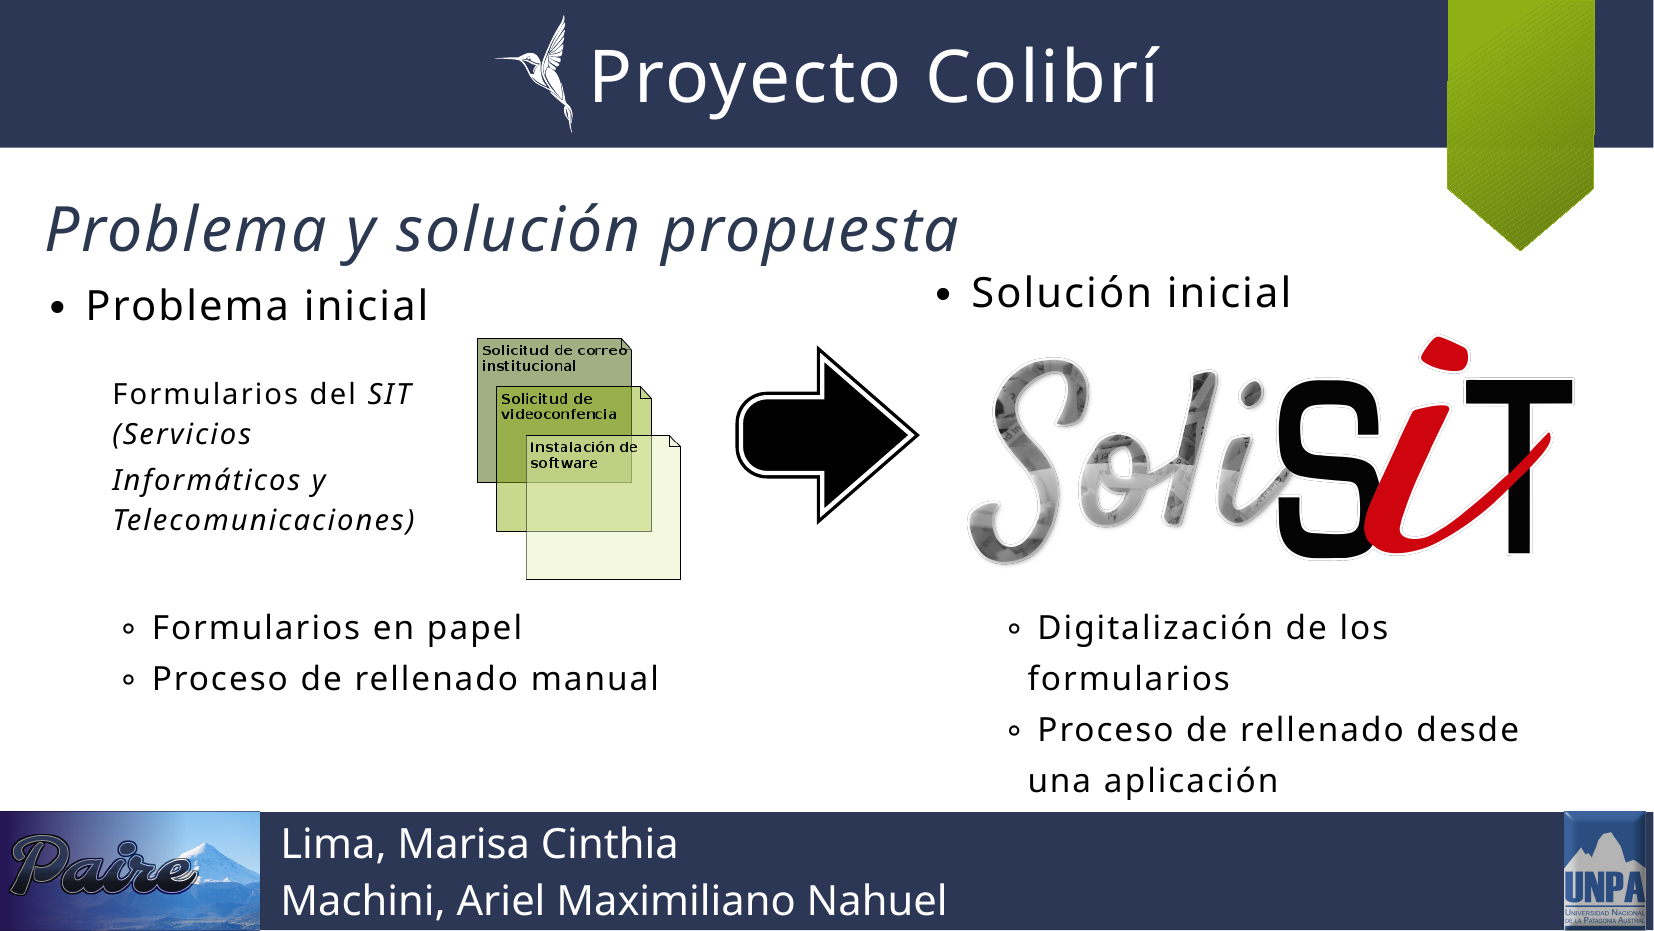

Proyecto Colibrí
Problema y solución propuesta
∙ Problema inicial
∙ Solución inicial
Formularios del SIT (Servicios
Informáticos y Telecomunicaciones)
	∘ Formularios en papel
	∘ Proceso de rellenado manual
	∘ Digitalización de los
 formularios
	∘ Proceso de rellenado desde
 una aplicación
Lima, Marisa Cinthia
Machini, Ariel Maximiliano Nahuel